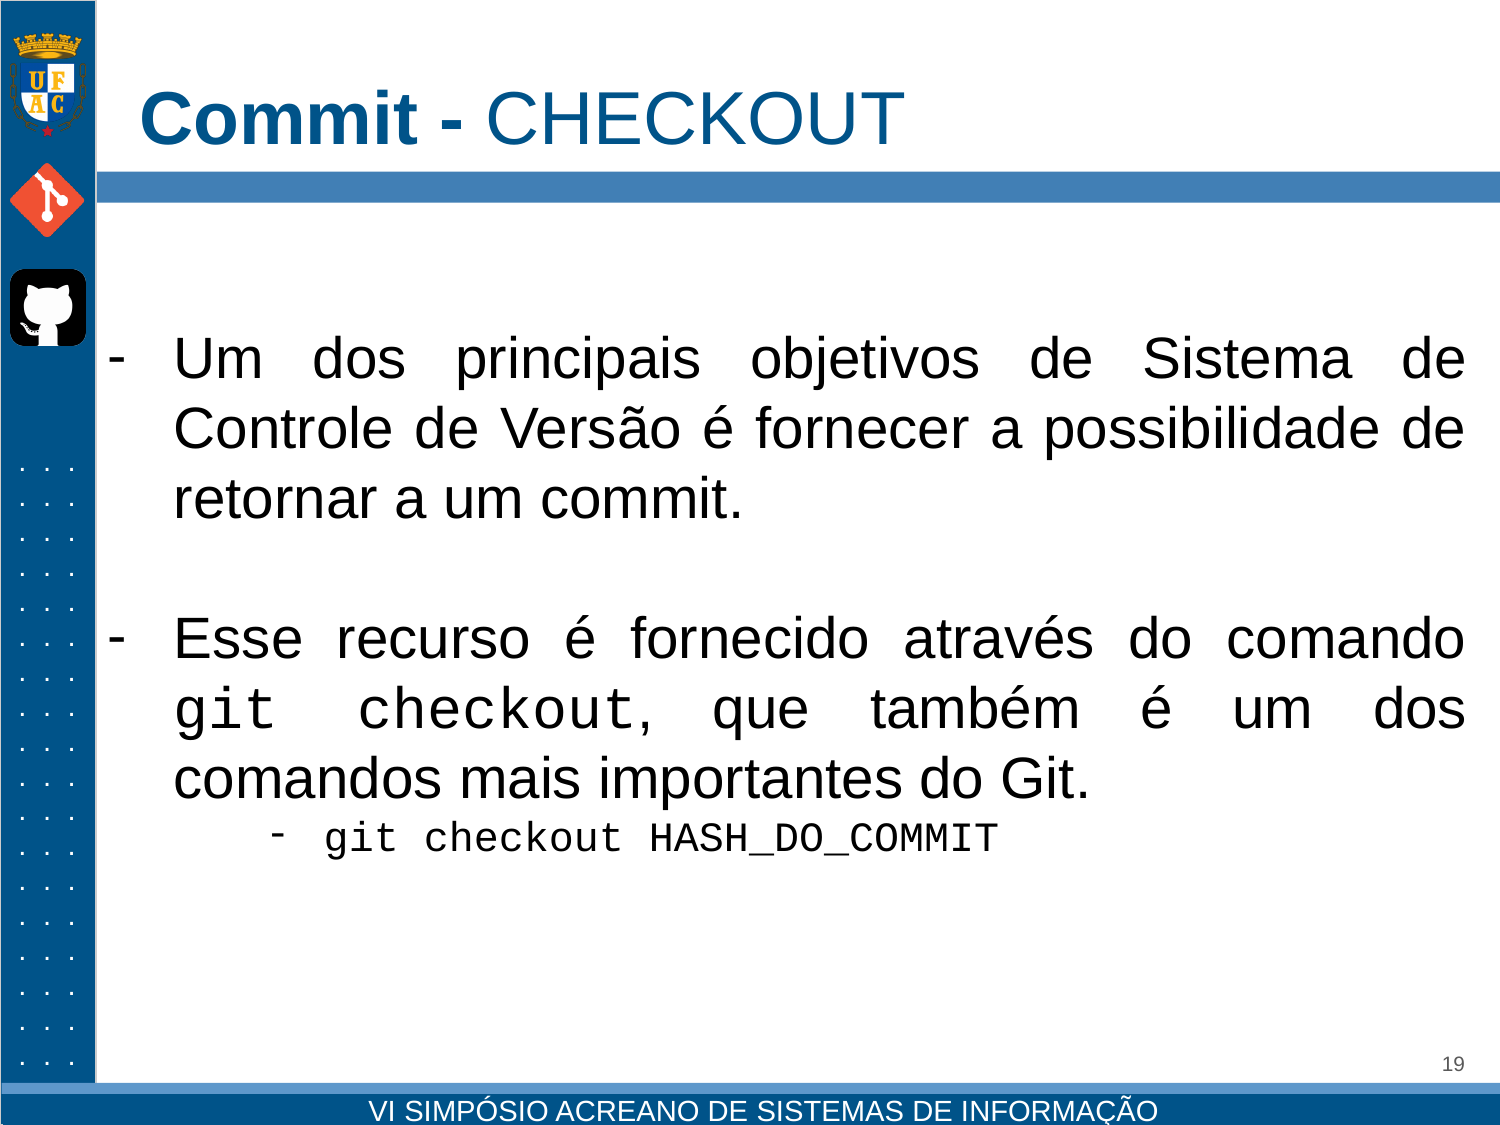

# Commit - CHECKOUT
Um dos principais objetivos de Sistema de Controle de Versão é fornecer a possibilidade de retornar a um commit.
Esse recurso é fornecido através do comando git checkout, que também é um dos comandos mais importantes do Git.
git checkout HASH_DO_COMMIT
. . .
. . .
. . .
. . .
. . .
. . .
. . .
. . .
. . .
. . .
. . .
. . .
. . .
. . .
. . .
. . .
. . .
. . .
VI SIMPÓSIO ACREANO DE SISTEMAS DE INFORMAÇÃO